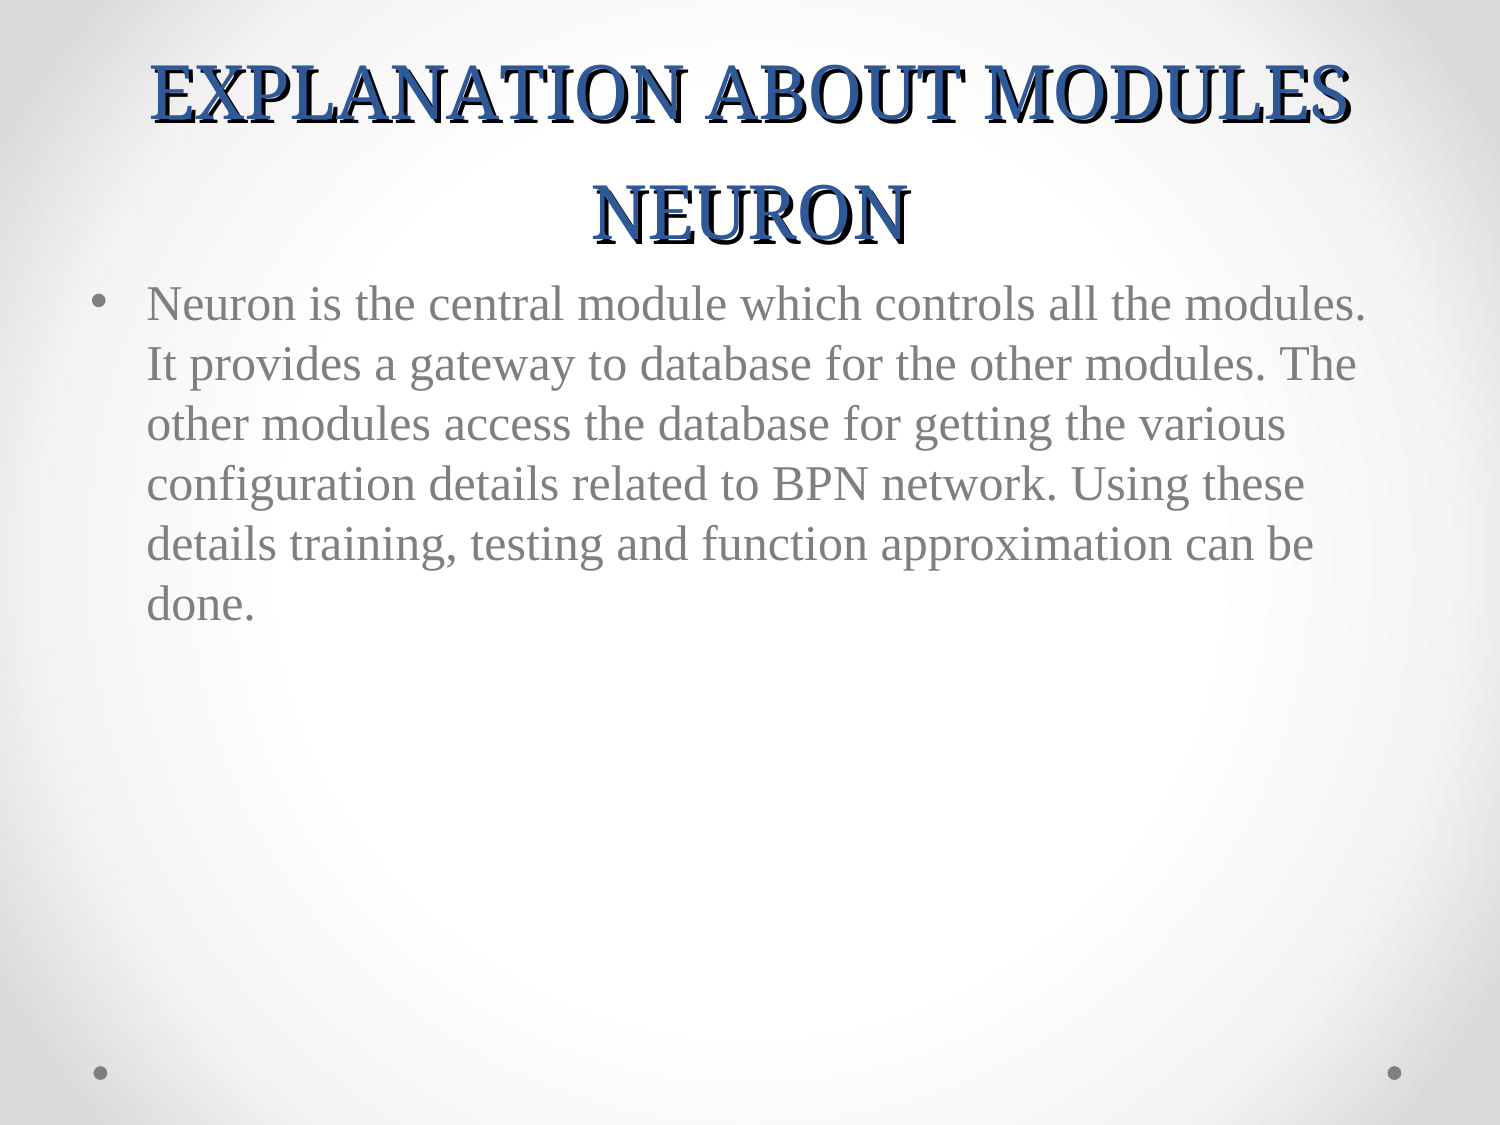

# EXPLANATION ABOUT MODULES NEURON
Neuron is the central module which controls all the modules. It provides a gateway to database for the other modules. The other modules access the database for getting the various configuration details related to BPN network. Using these details training, testing and function approximation can be done.